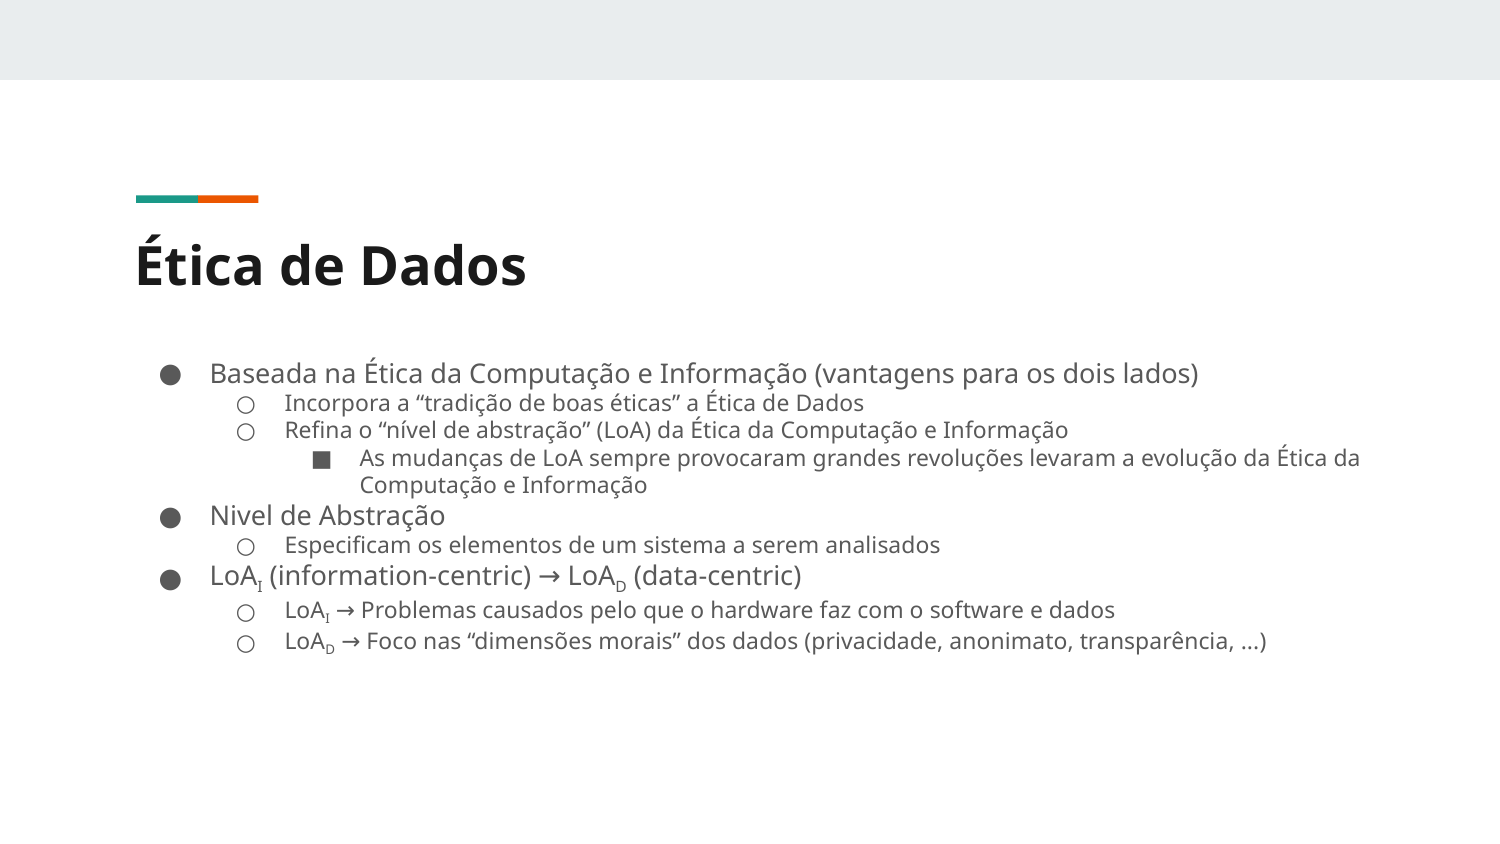

# Ética de Dados
Baseada na Ética da Computação e Informação (vantagens para os dois lados)
Incorpora a “tradição de boas éticas” a Ética de Dados
Refina o “nível de abstração” (LoA) da Ética da Computação e Informação
As mudanças de LoA sempre provocaram grandes revoluções levaram a evolução da Ética da Computação e Informação
Nivel de Abstração
Especificam os elementos de um sistema a serem analisados
LoAI (information-centric) → LoAD (data-centric)
LoAI → Problemas causados pelo que o hardware faz com o software e dados
LoAD → Foco nas “dimensões morais” dos dados (privacidade, anonimato, transparência, ...)